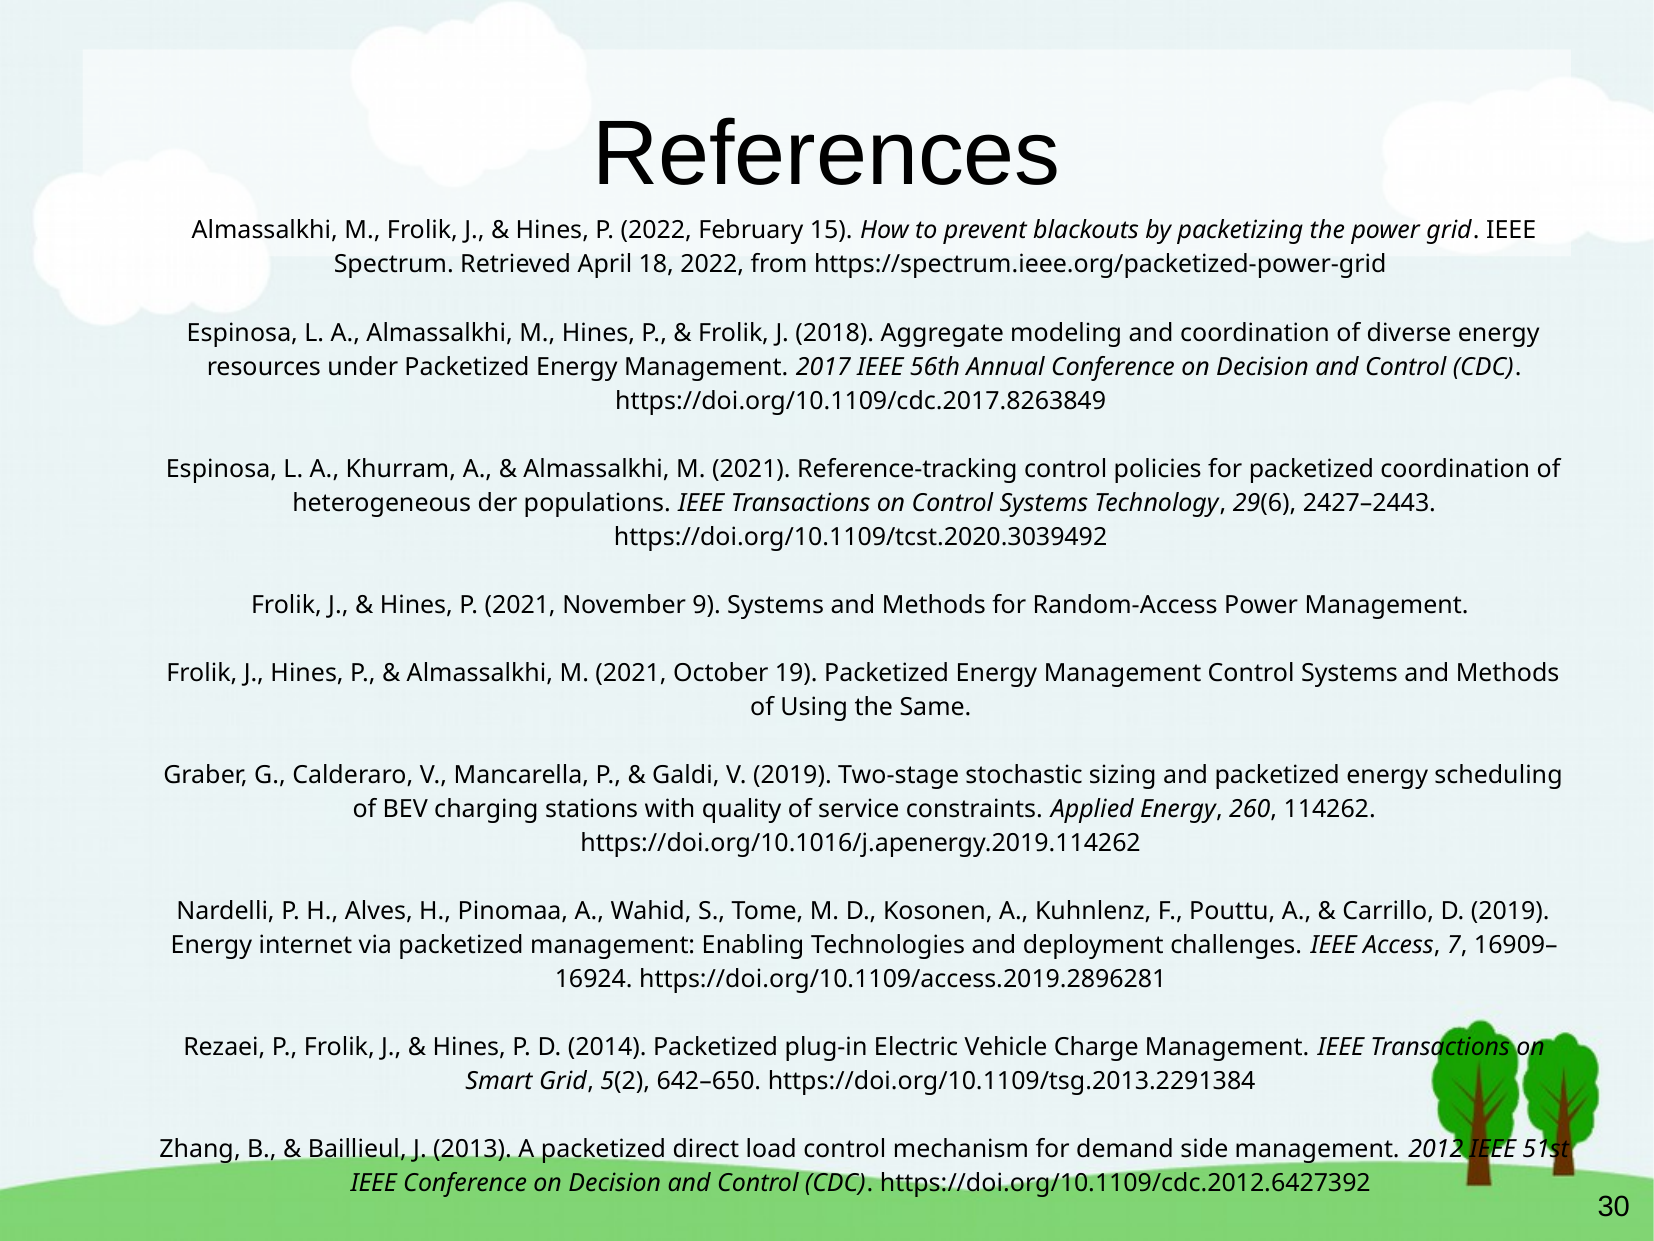

# References
Almassalkhi, M., Frolik, J., & Hines, P. (2022, February 15). How to prevent blackouts by packetizing the power grid. IEEE Spectrum. Retrieved April 18, 2022, from https://spectrum.ieee.org/packetized-power-grid
Espinosa, L. A., Almassalkhi, M., Hines, P., & Frolik, J. (2018). Aggregate modeling and coordination of diverse energy resources under Packetized Energy Management. 2017 IEEE 56th Annual Conference on Decision and Control (CDC). https://doi.org/10.1109/cdc.2017.8263849
Espinosa, L. A., Khurram, A., & Almassalkhi, M. (2021). Reference-tracking control policies for packetized coordination of heterogeneous der populations. IEEE Transactions on Control Systems Technology, 29(6), 2427–2443. https://doi.org/10.1109/tcst.2020.3039492
Frolik, J., & Hines, P. (2021, November 9). Systems and Methods for Random-Access Power Management.
Frolik, J., Hines, P., & Almassalkhi, M. (2021, October 19). Packetized Energy Management Control Systems and Methods of Using the Same.
Graber, G., Calderaro, V., Mancarella, P., & Galdi, V. (2019). Two-stage stochastic sizing and packetized energy scheduling of BEV charging stations with quality of service constraints. Applied Energy, 260, 114262. https://doi.org/10.1016/j.apenergy.2019.114262
Nardelli, P. H., Alves, H., Pinomaa, A., Wahid, S., Tome, M. D., Kosonen, A., Kuhnlenz, F., Pouttu, A., & Carrillo, D. (2019). Energy internet via packetized management: Enabling Technologies and deployment challenges. IEEE Access, 7, 16909–16924. https://doi.org/10.1109/access.2019.2896281
Rezaei, P., Frolik, J., & Hines, P. D. (2014). Packetized plug-in Electric Vehicle Charge Management. IEEE Transactions on Smart Grid, 5(2), 642–650. https://doi.org/10.1109/tsg.2013.2291384
Zhang, B., & Baillieul, J. (2013). A packetized direct load control mechanism for demand side management. 2012 IEEE 51st IEEE Conference on Decision and Control (CDC). https://doi.org/10.1109/cdc.2012.6427392
30